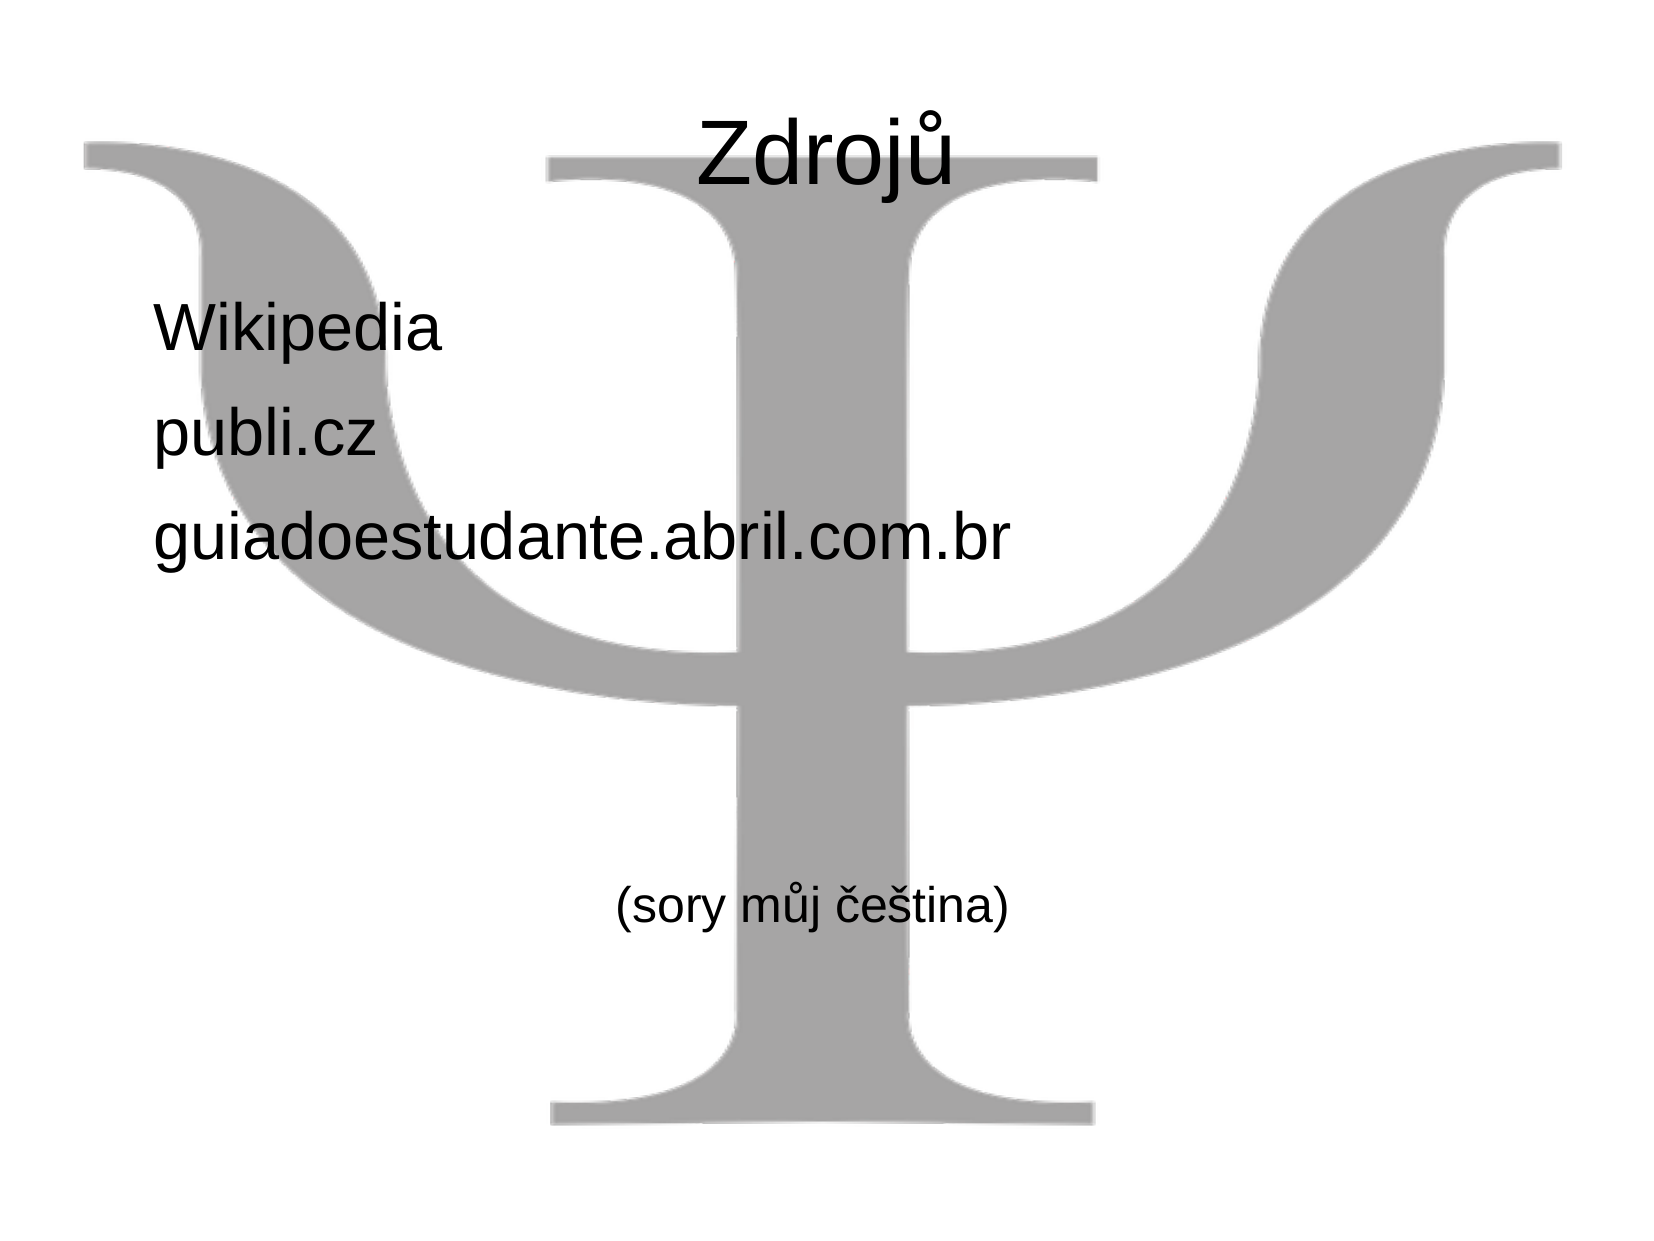

# Zdrojů
Wikipedia
publi.cz
guiadoestudante.abril.com.br
 (sory můj čeština)